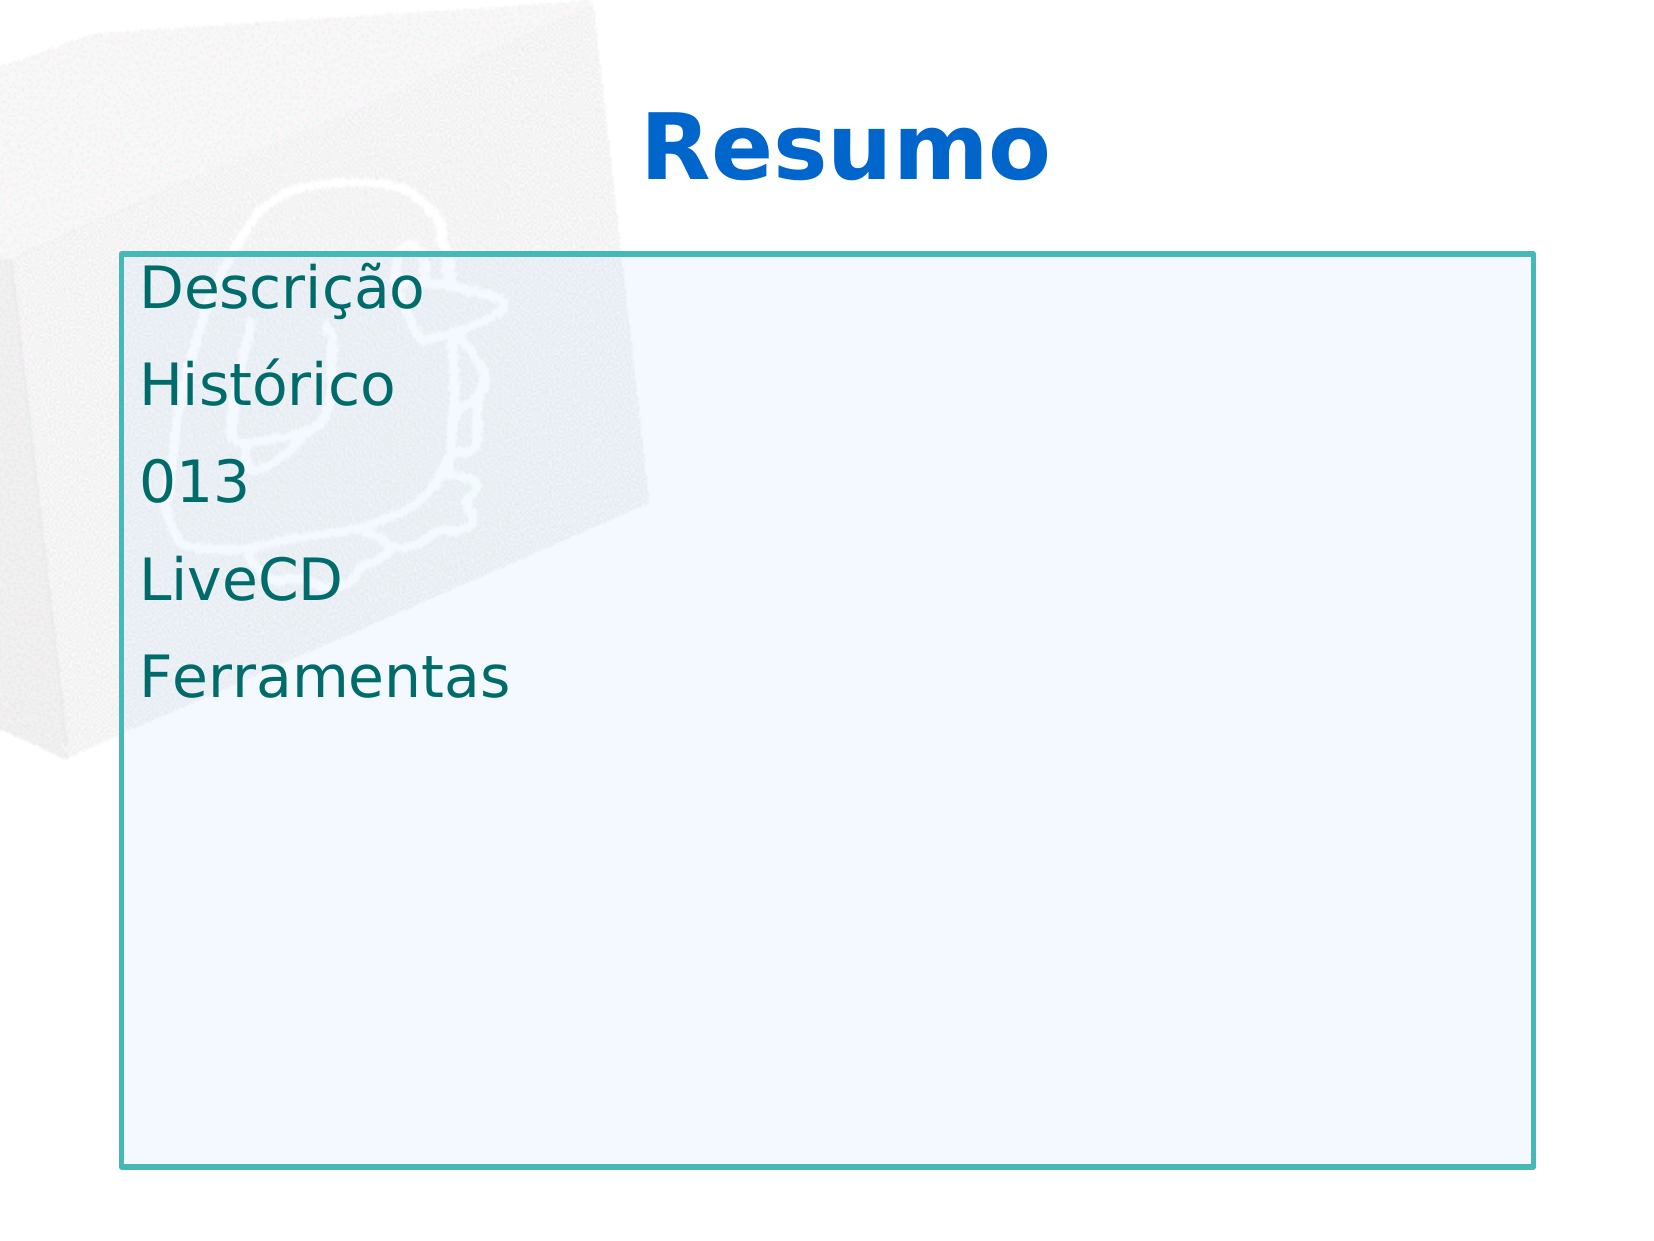

# Resumo
Descrição
Histórico
013
LiveCD
Ferramentas